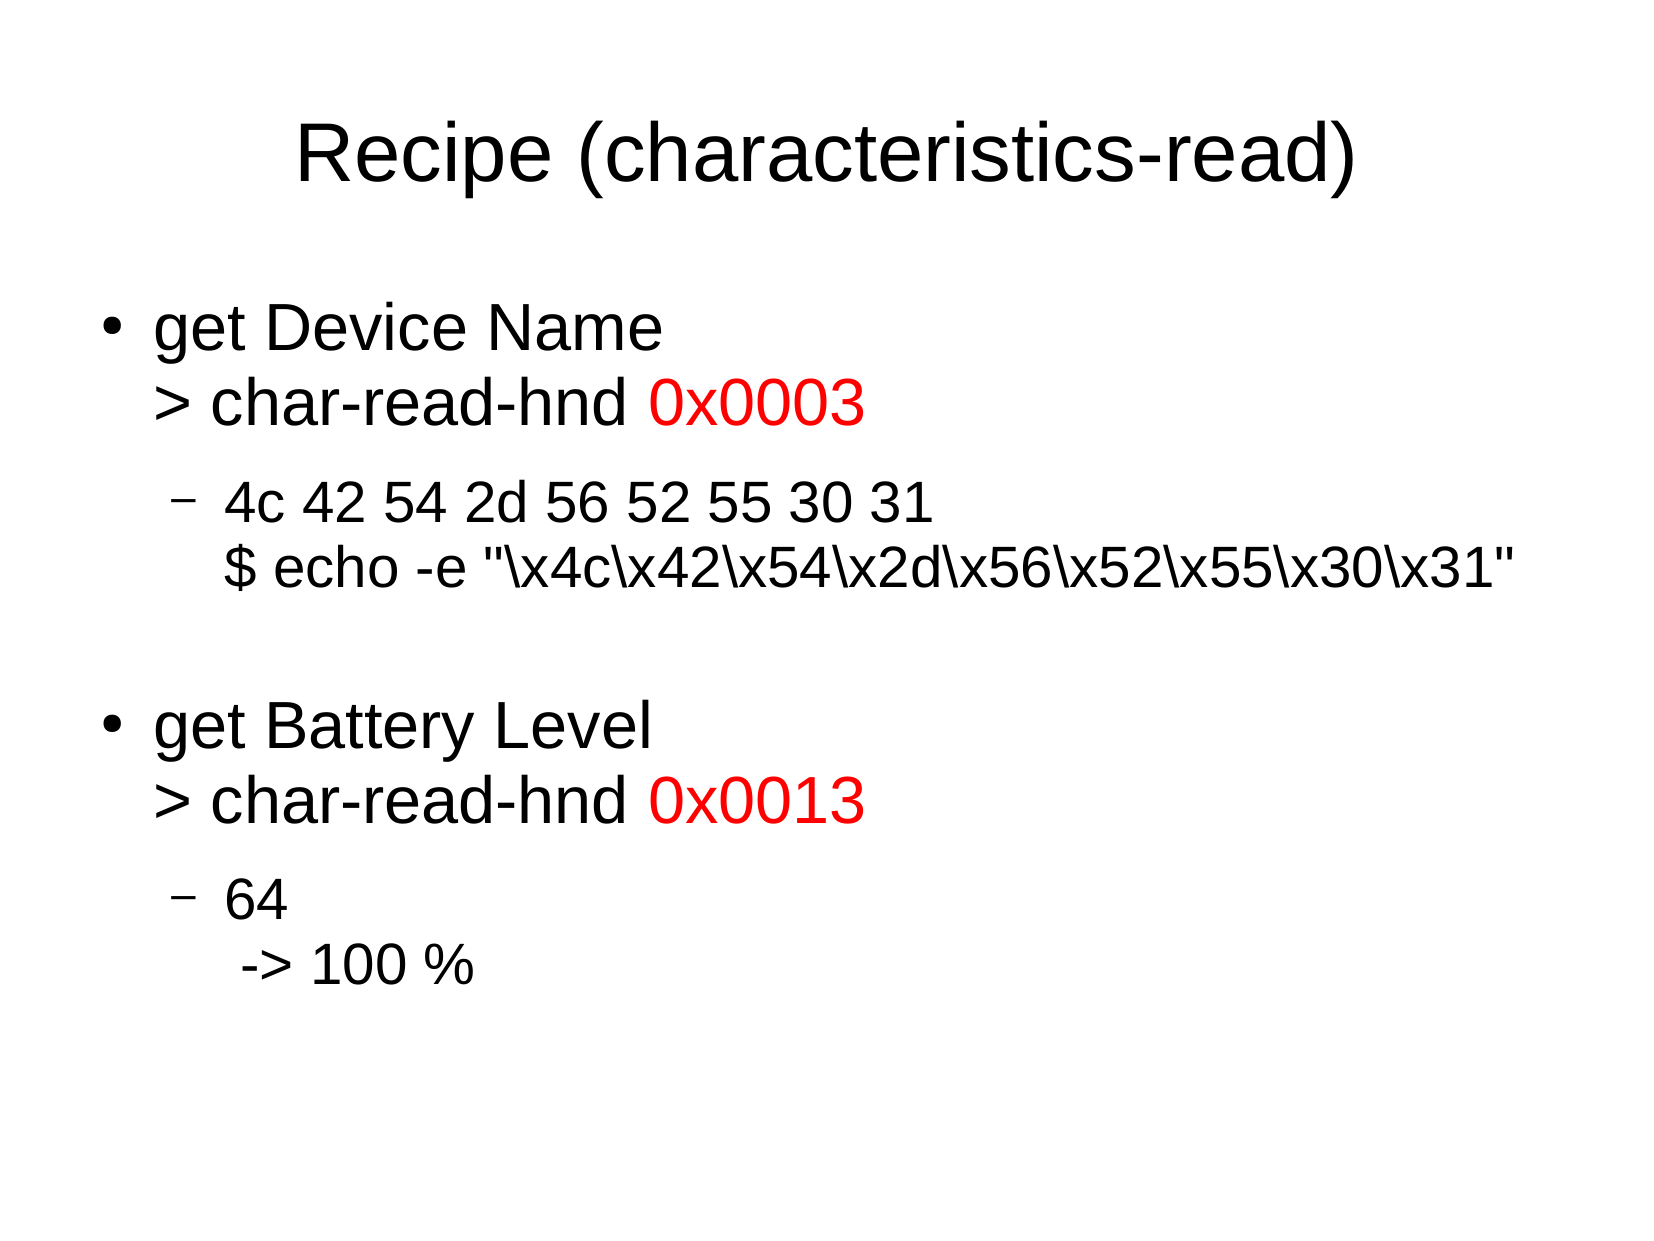

# Recipe (characteristics-read)
get Device Name
> char-read-hnd 0x0003
4c 42 54 2d 56 52 55 30 31
$ echo -e "\x4c\x42\x54\x2d\x56\x52\x55\x30\x31"
get Battery Level
> char-read-hnd 0x0013
64
 -> 100 %